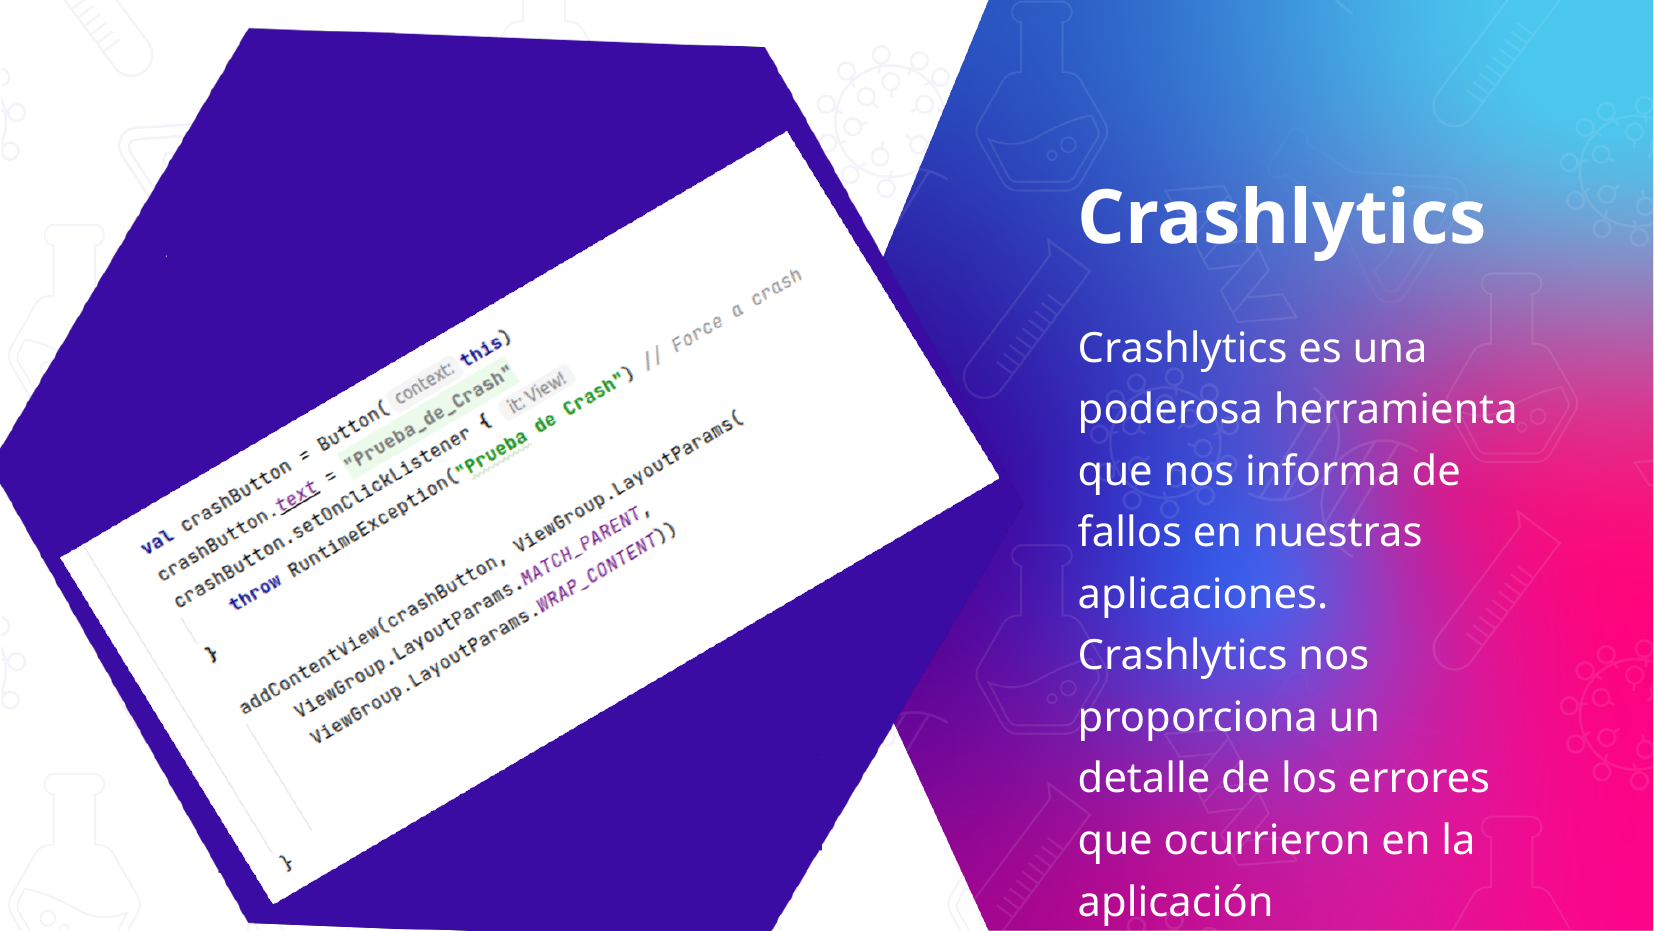

Crashlytics
Crashlytics es una poderosa herramienta que nos informa de fallos en nuestras aplicaciones. Crashlytics nos proporciona un detalle de los errores que ocurrieron en la aplicación